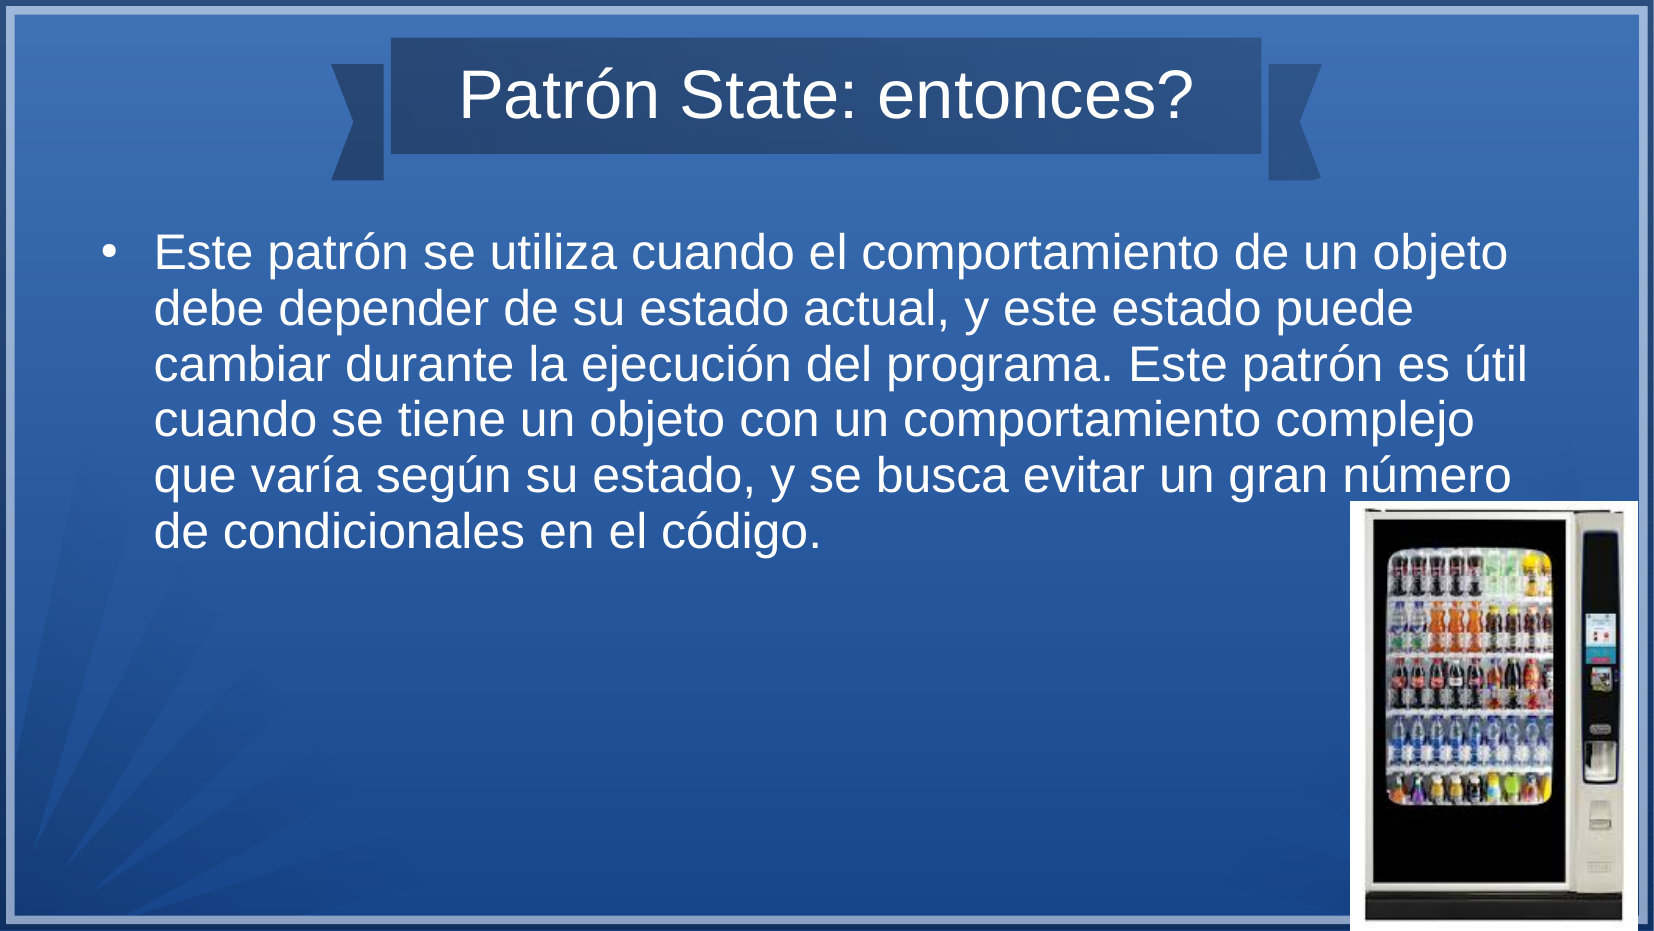

# Patrón State: entonces?
Este patrón se utiliza cuando el comportamiento de un objeto debe depender de su estado actual, y este estado puede cambiar durante la ejecución del programa. Este patrón es útil cuando se tiene un objeto con un comportamiento complejo que varía según su estado, y se busca evitar un gran número de condicionales en el código.